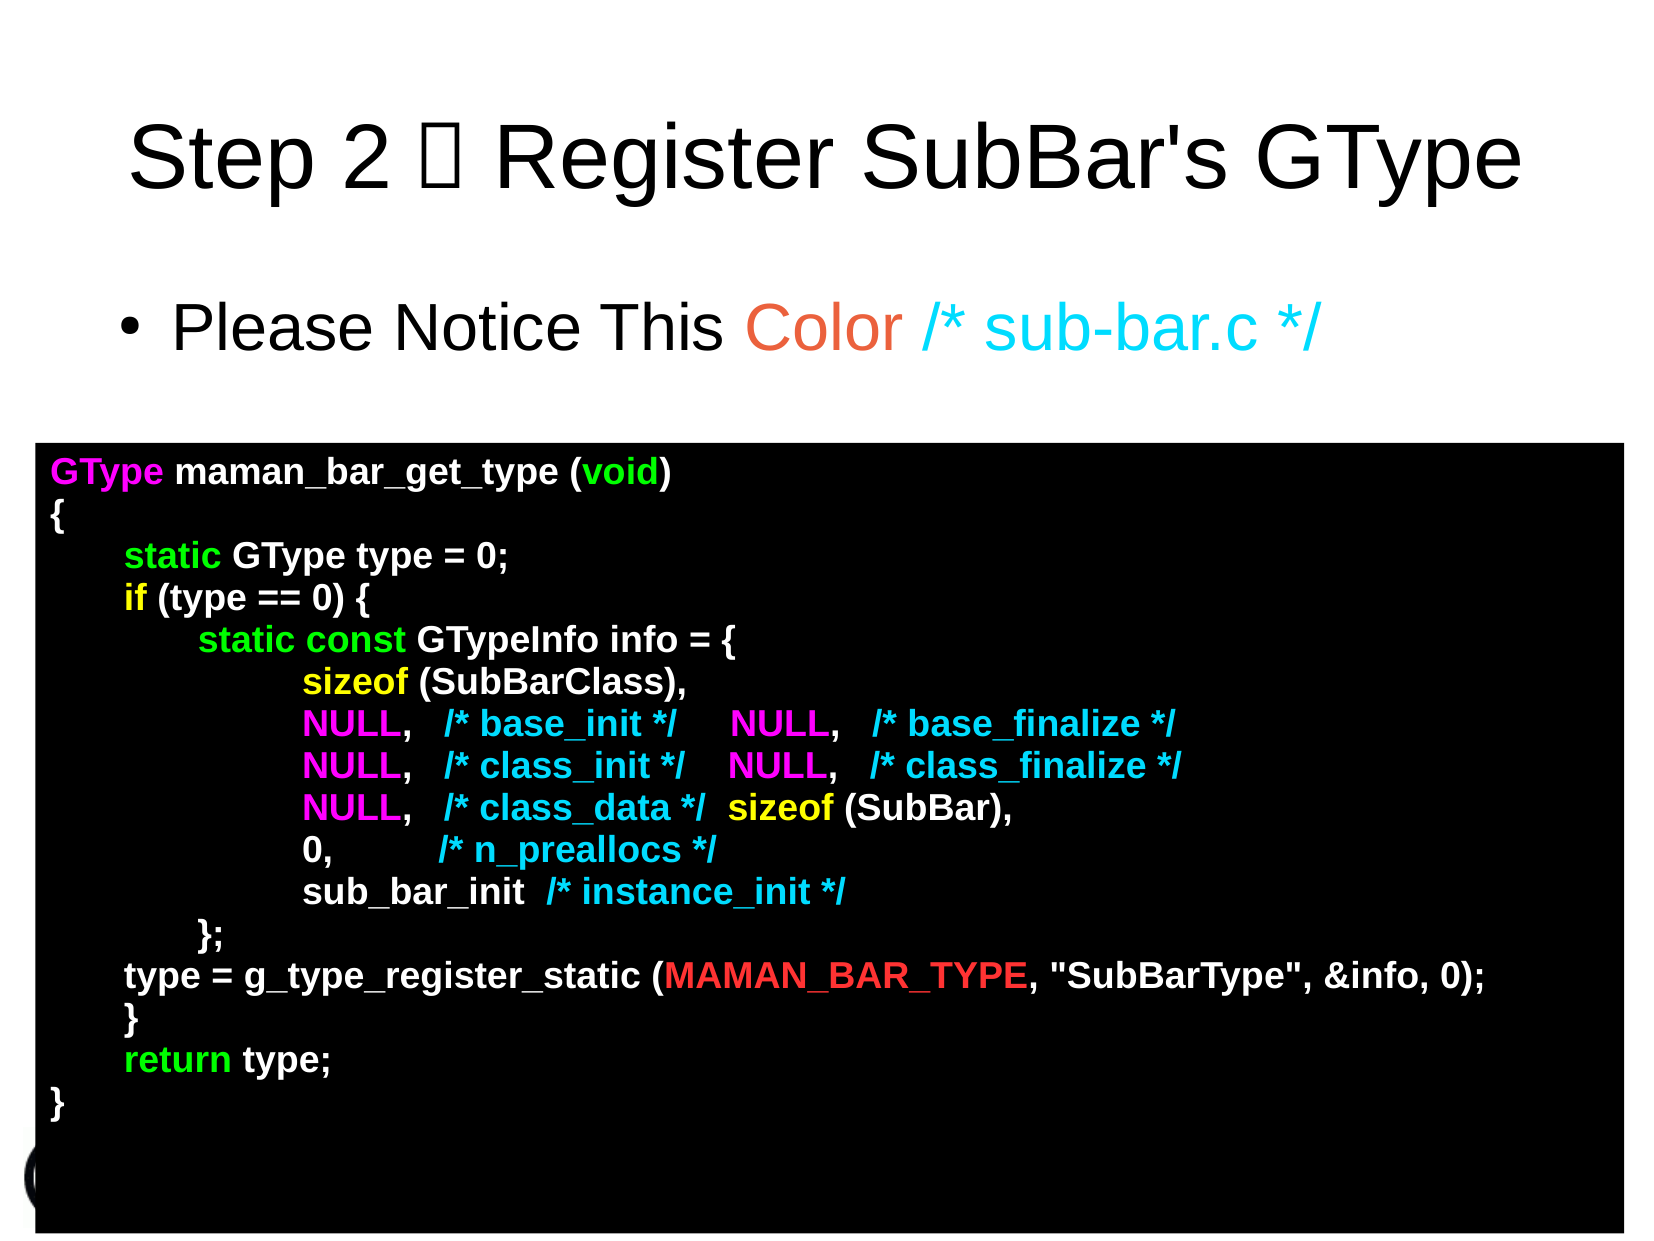

# Step 2：Register SubBar's GType
Please Notice This Color /* sub-bar.c */
GType maman_bar_get_type (void)
{
 	static GType type = 0;
	if (type == 0) {
		static const GTypeInfo info = {
 sizeof (SubBarClass),
 NULL, /* base_init */ NULL, /* base_finalize */
 NULL, /* class_init */ NULL, /* class_finalize */
 NULL, /* class_data */ sizeof (SubBar),
 0, /* n_preallocs */
 sub_bar_init /* instance_init */
	 };
	type = g_type_register_static (MAMAN_BAR_TYPE, "SubBarType", &info, 0);
	}
	return type;
}